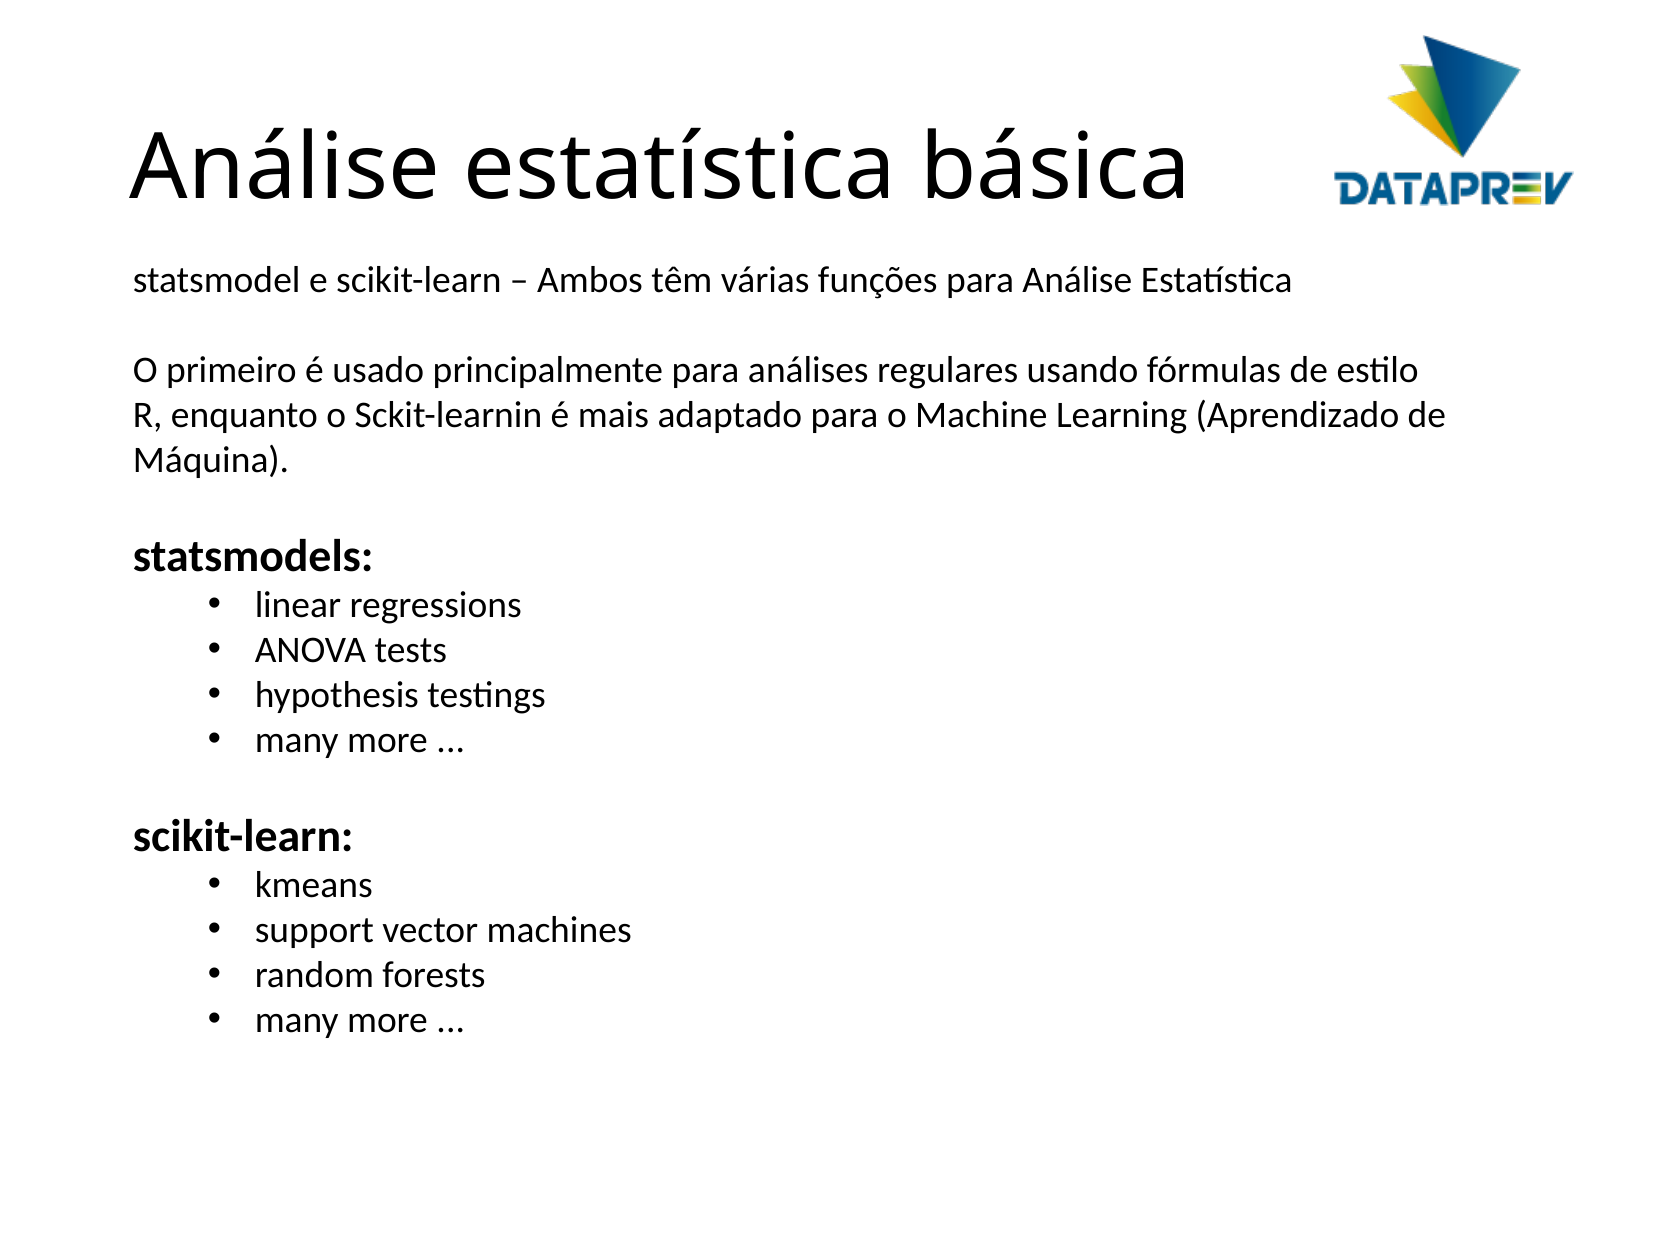

# Análise estatística básica
statsmodel e scikit-learn – Ambos têm várias funções para Análise Estatística
O primeiro é usado principalmente para análises regulares usando fórmulas de estilo R, enquanto o Sckit-learnin é mais adaptado para o Machine Learning (Aprendizado de Máquina).
statsmodels:
linear regressions
ANOVA tests
hypothesis testings
many more ...
scikit-learn:
kmeans
support vector machines
random forests
many more ...